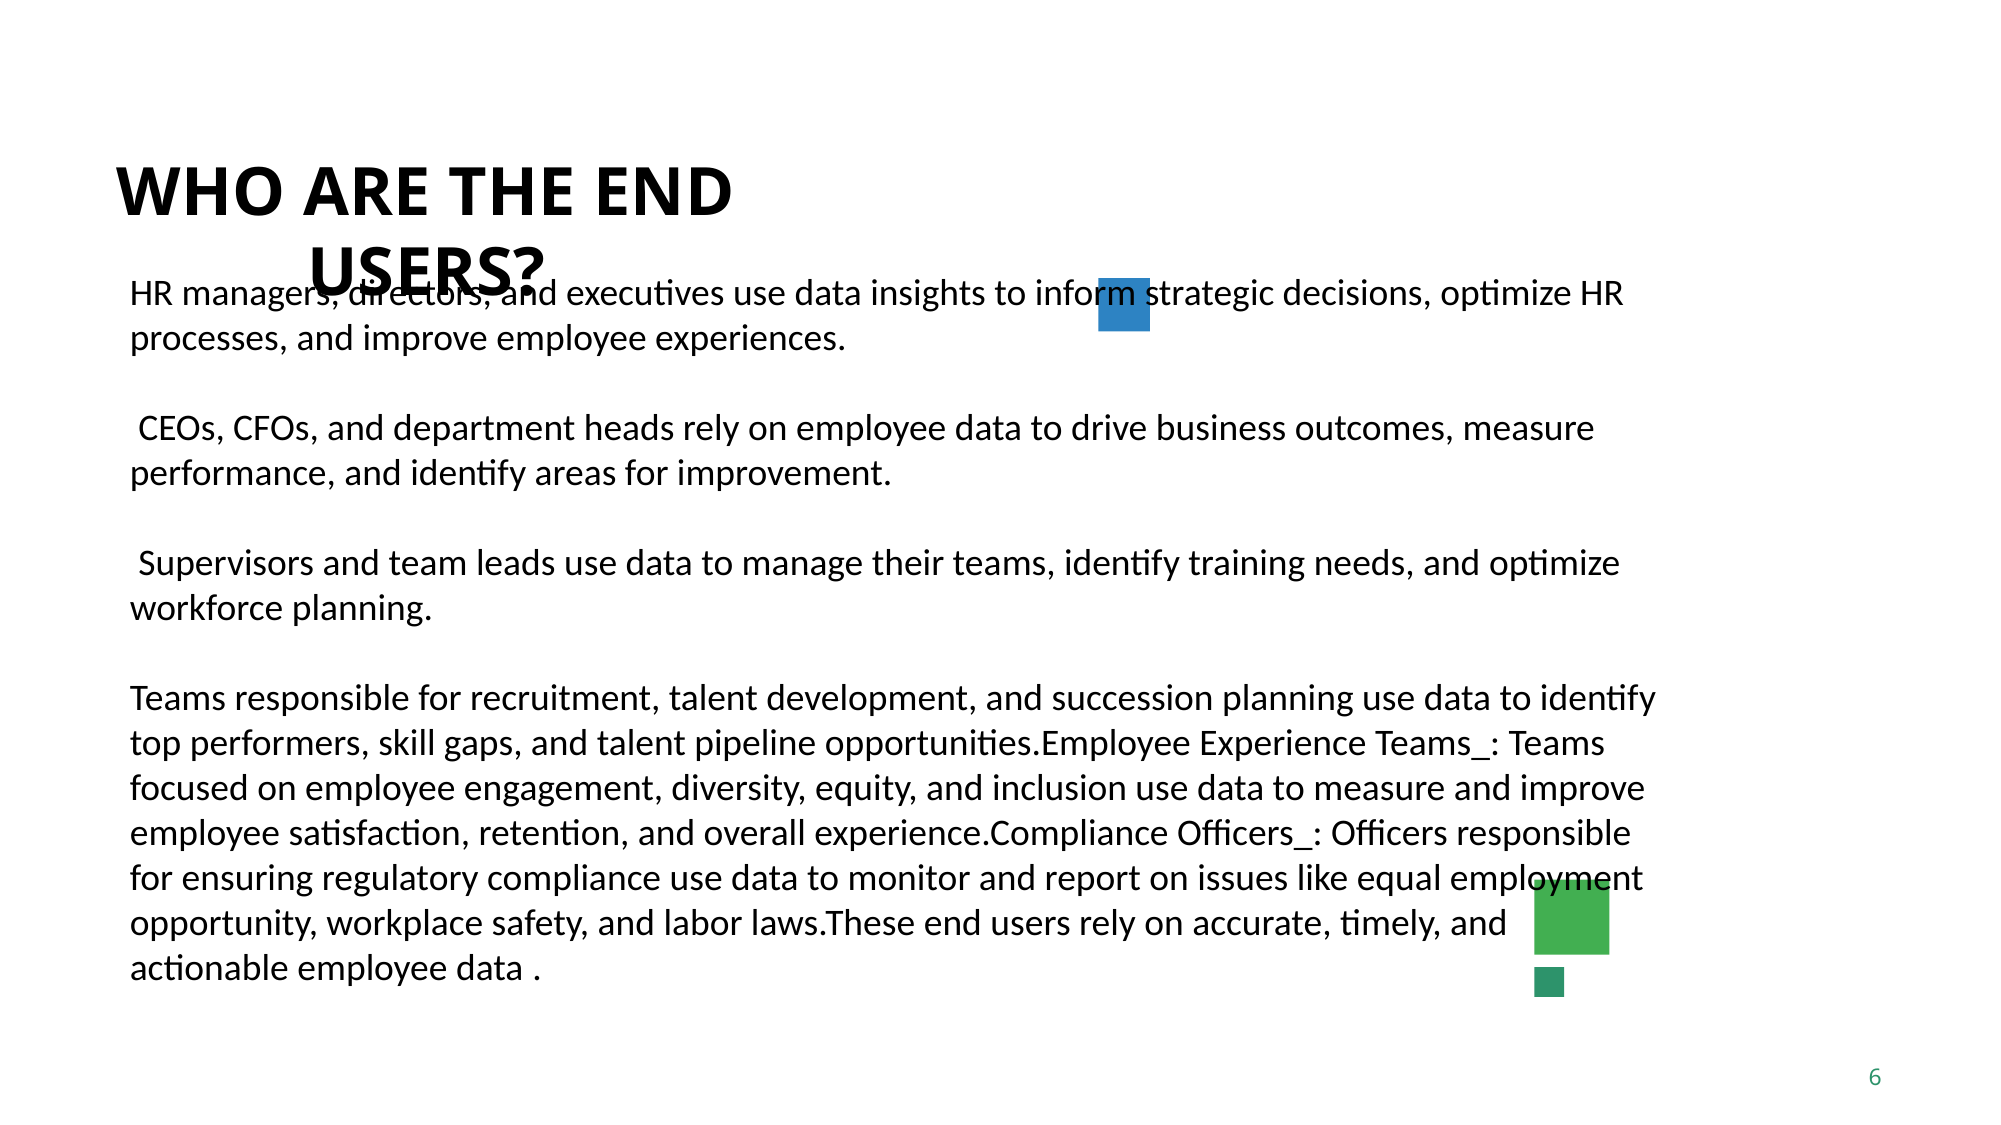

# WHO ARE THE END USERS?
HR managers, directors, and executives use data insights to inform strategic decisions, optimize HR processes, and improve employee experiences.
 CEOs, CFOs, and department heads rely on employee data to drive business outcomes, measure performance, and identify areas for improvement.
 Supervisors and team leads use data to manage their teams, identify training needs, and optimize workforce planning.
Teams responsible for recruitment, talent development, and succession planning use data to identify top performers, skill gaps, and talent pipeline opportunities.Employee Experience Teams_: Teams focused on employee engagement, diversity, equity, and inclusion use data to measure and improve employee satisfaction, retention, and overall experience.Compliance Officers_: Officers responsible for ensuring regulatory compliance use data to monitor and report on issues like equal employment opportunity, workplace safety, and labor laws.These end users rely on accurate, timely, and actionable employee data .